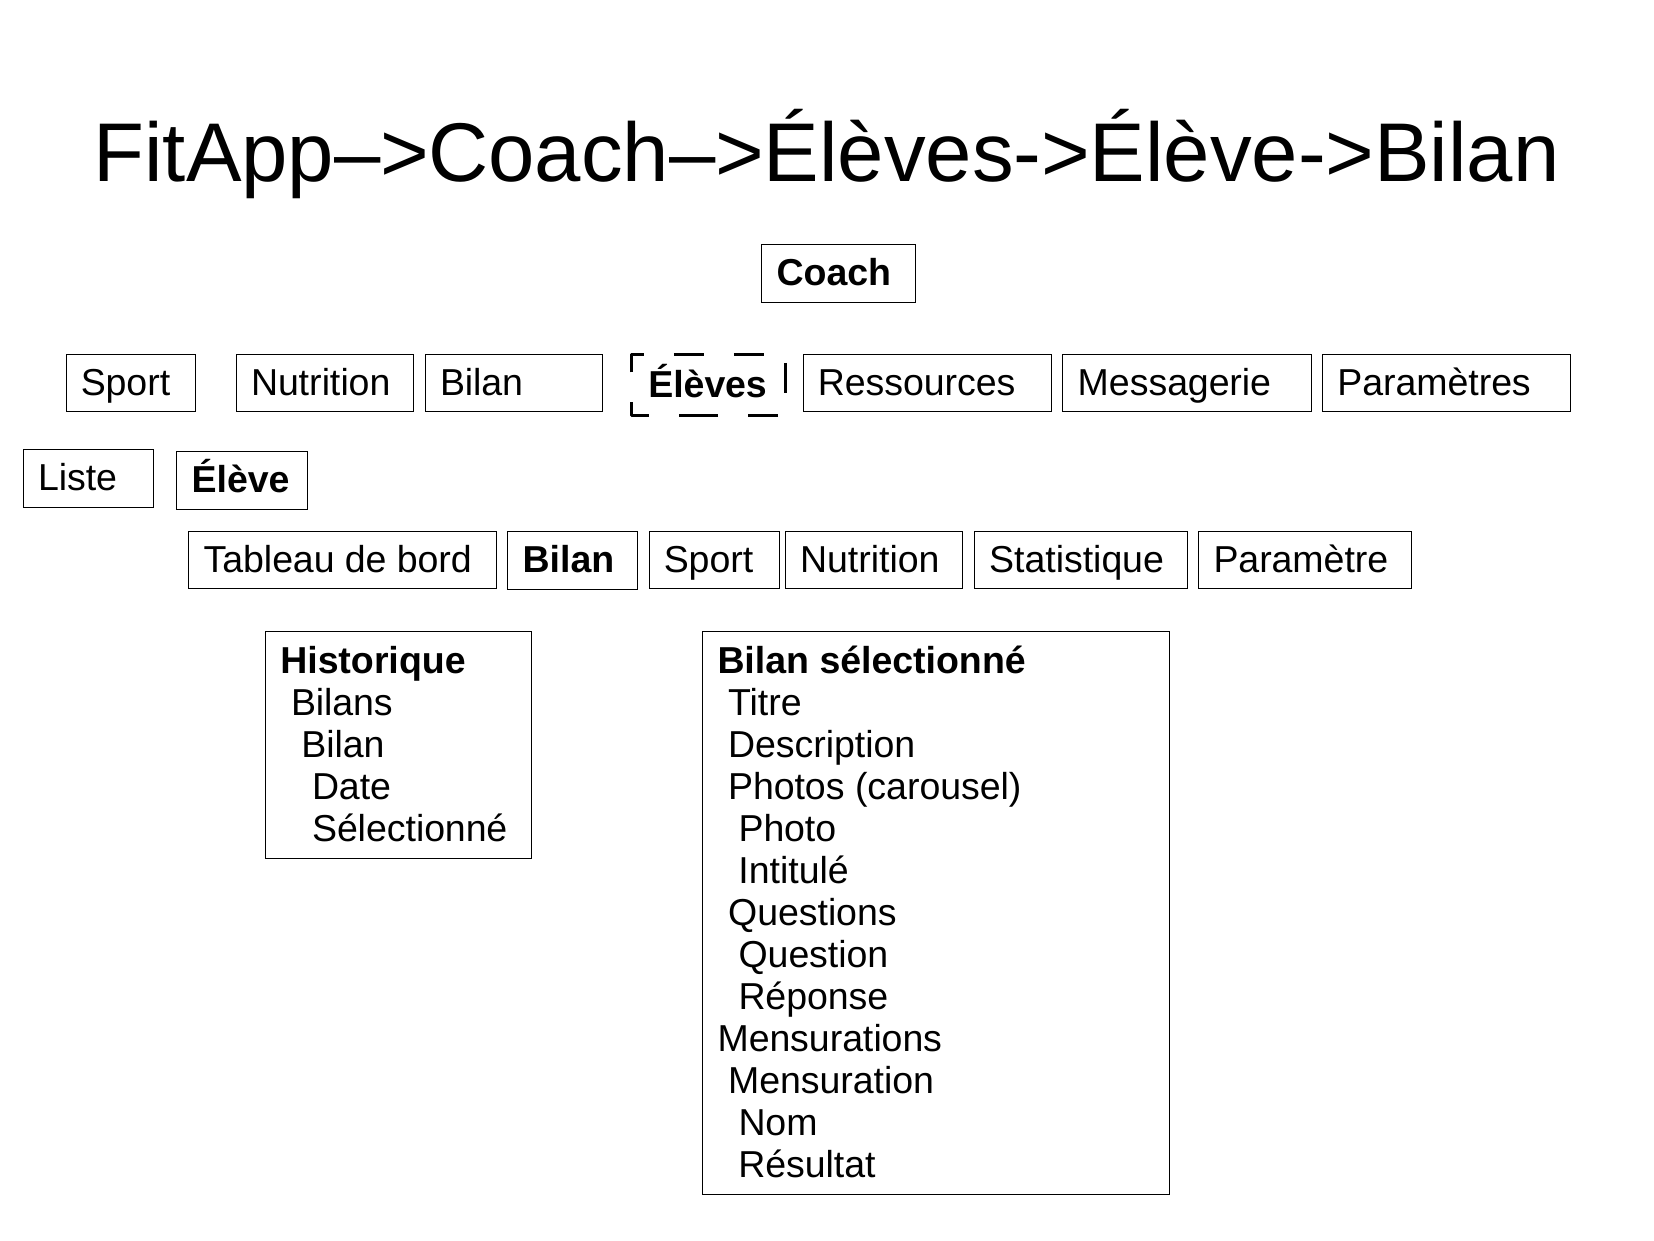

# FitApp–>Coach–>Élèves->Élève->Bilan
Coach
Sport
Nutrition
Bilan
Ressources
Messagerie
Paramètres
Élèves
Liste
Élève
Tableau de bord
Bilan
Sport
Nutrition
Statistique
Paramètre
Bilan sélectionné
 Titre
 Description
 Photos (carousel)
 Photo
 Intitulé
 Questions
 Question
 Réponse
Mensurations
 Mensuration
 Nom
 Résultat
Historique
 Bilans
 Bilan
 Date
 Sélectionné